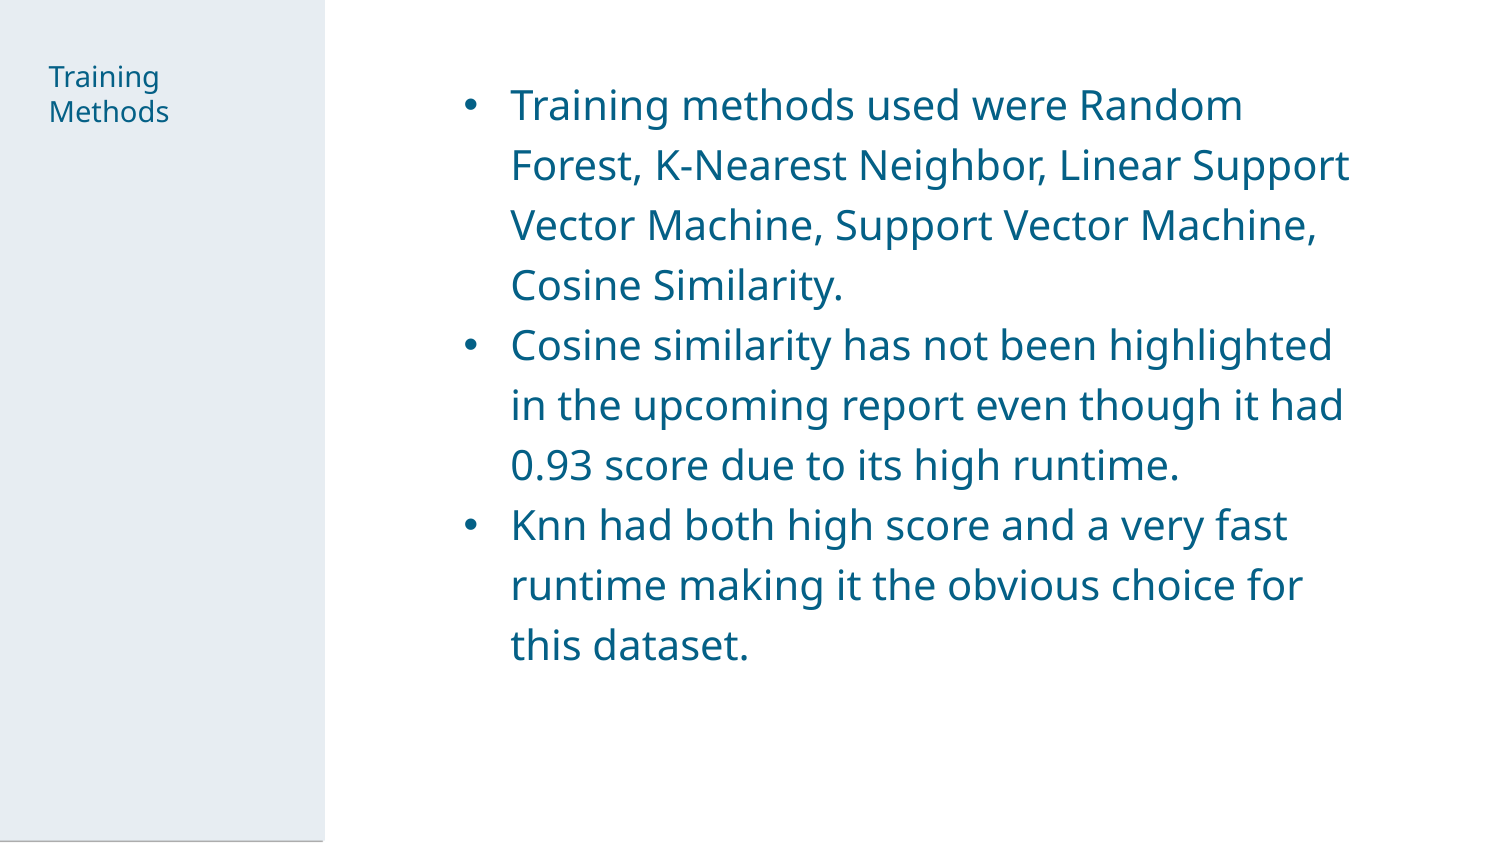

Training methods used were Random Forest, K-Nearest Neighbor, Linear Support Vector Machine, Support Vector Machine, Cosine Similarity.
Cosine similarity has not been highlighted in the upcoming report even though it had 0.93 score due to its high runtime.
Knn had both high score and a very fast runtime making it the obvious choice for this dataset.
Training Methods